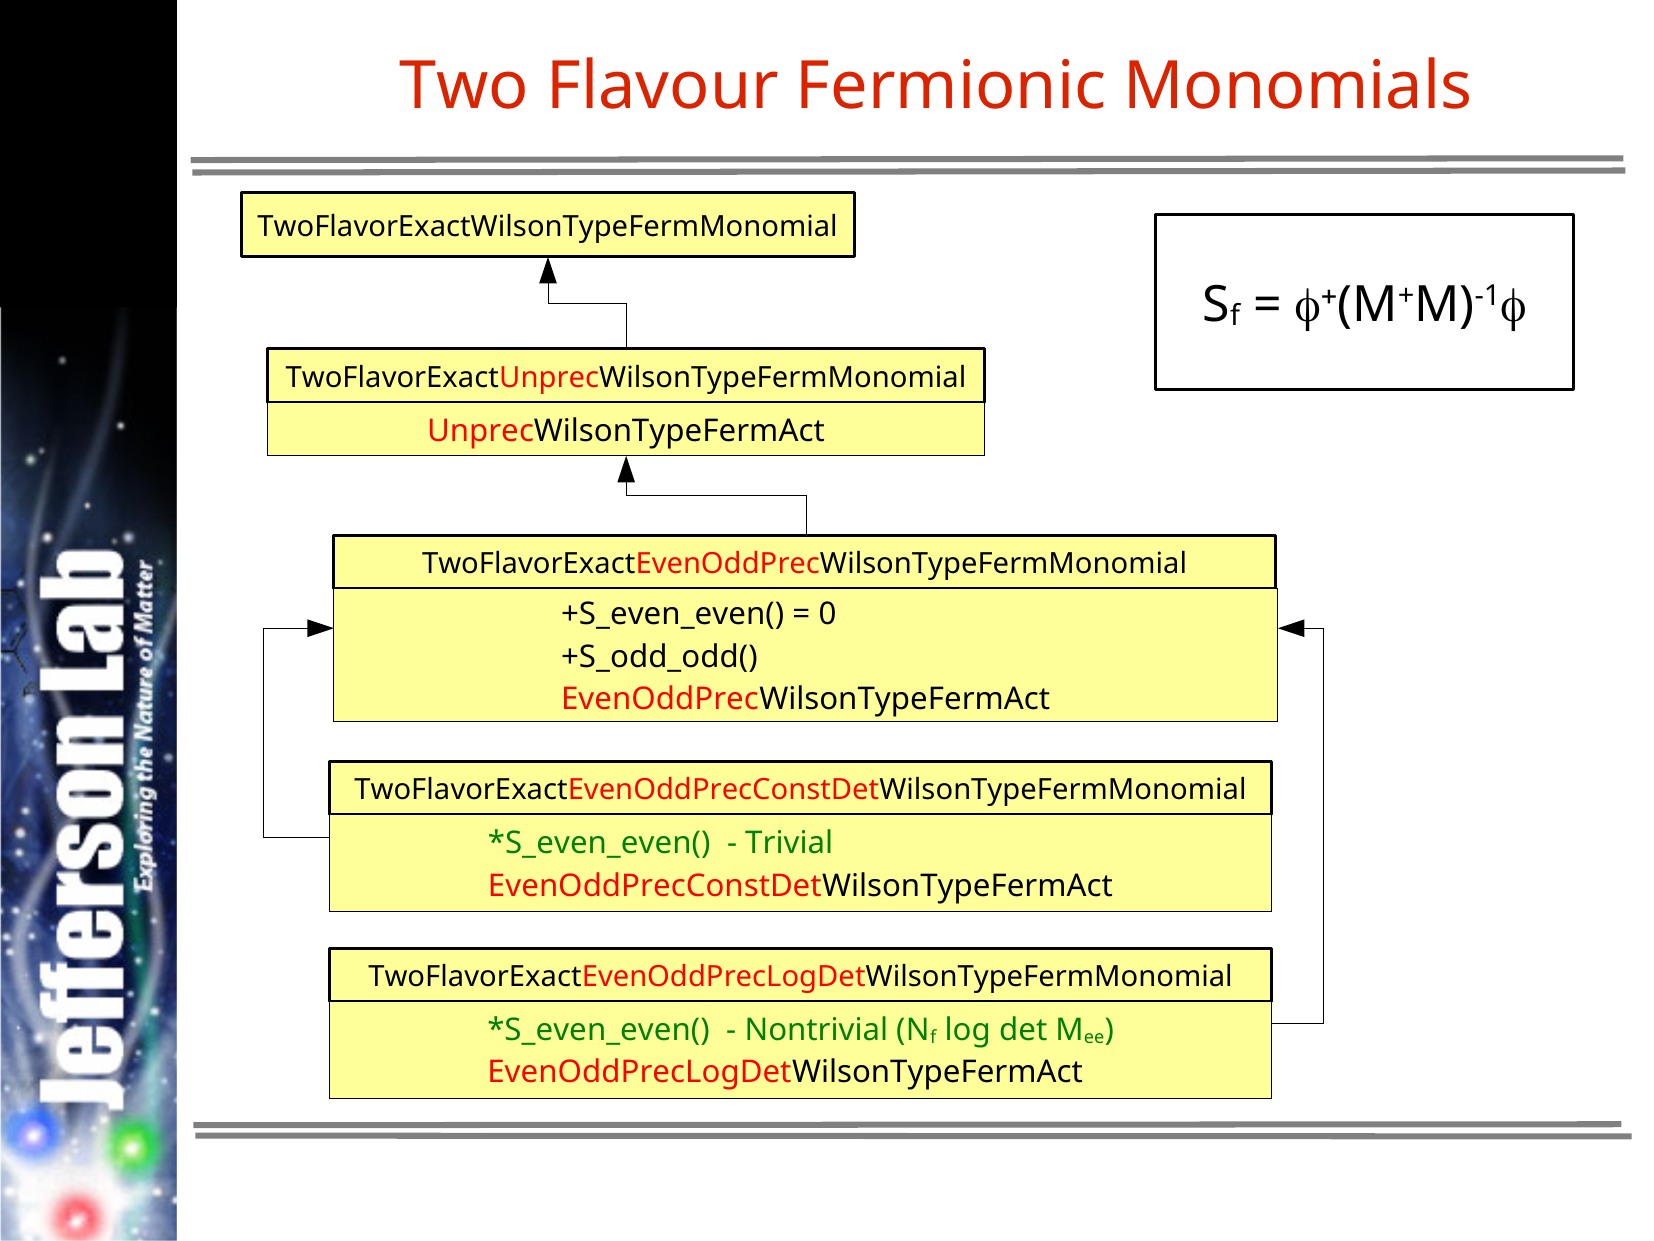

# Two Flavour Fermionic Monomials
TwoFlavorExactWilsonTypeFermMonomial
Sf = +(M+M)-1f
TwoFlavorExactUnprecWilsonTypeFermMonomial
UnprecWilsonTypeFermAct
TwoFlavorExactEvenOddPrecWilsonTypeFermMonomial
+S_even_even() = 0
+S_odd_odd()
EvenOddPrecWilsonTypeFermAct
TwoFlavorExactEvenOddPrecConstDetWilsonTypeFermMonomial
*S_even_even() - Trivial
EvenOddPrecConstDetWilsonTypeFermAct
TwoFlavorExactEvenOddPrecLogDetWilsonTypeFermMonomial
*S_even_even() - Nontrivial (Nf log det Mee)
EvenOddPrecLogDetWilsonTypeFermAct